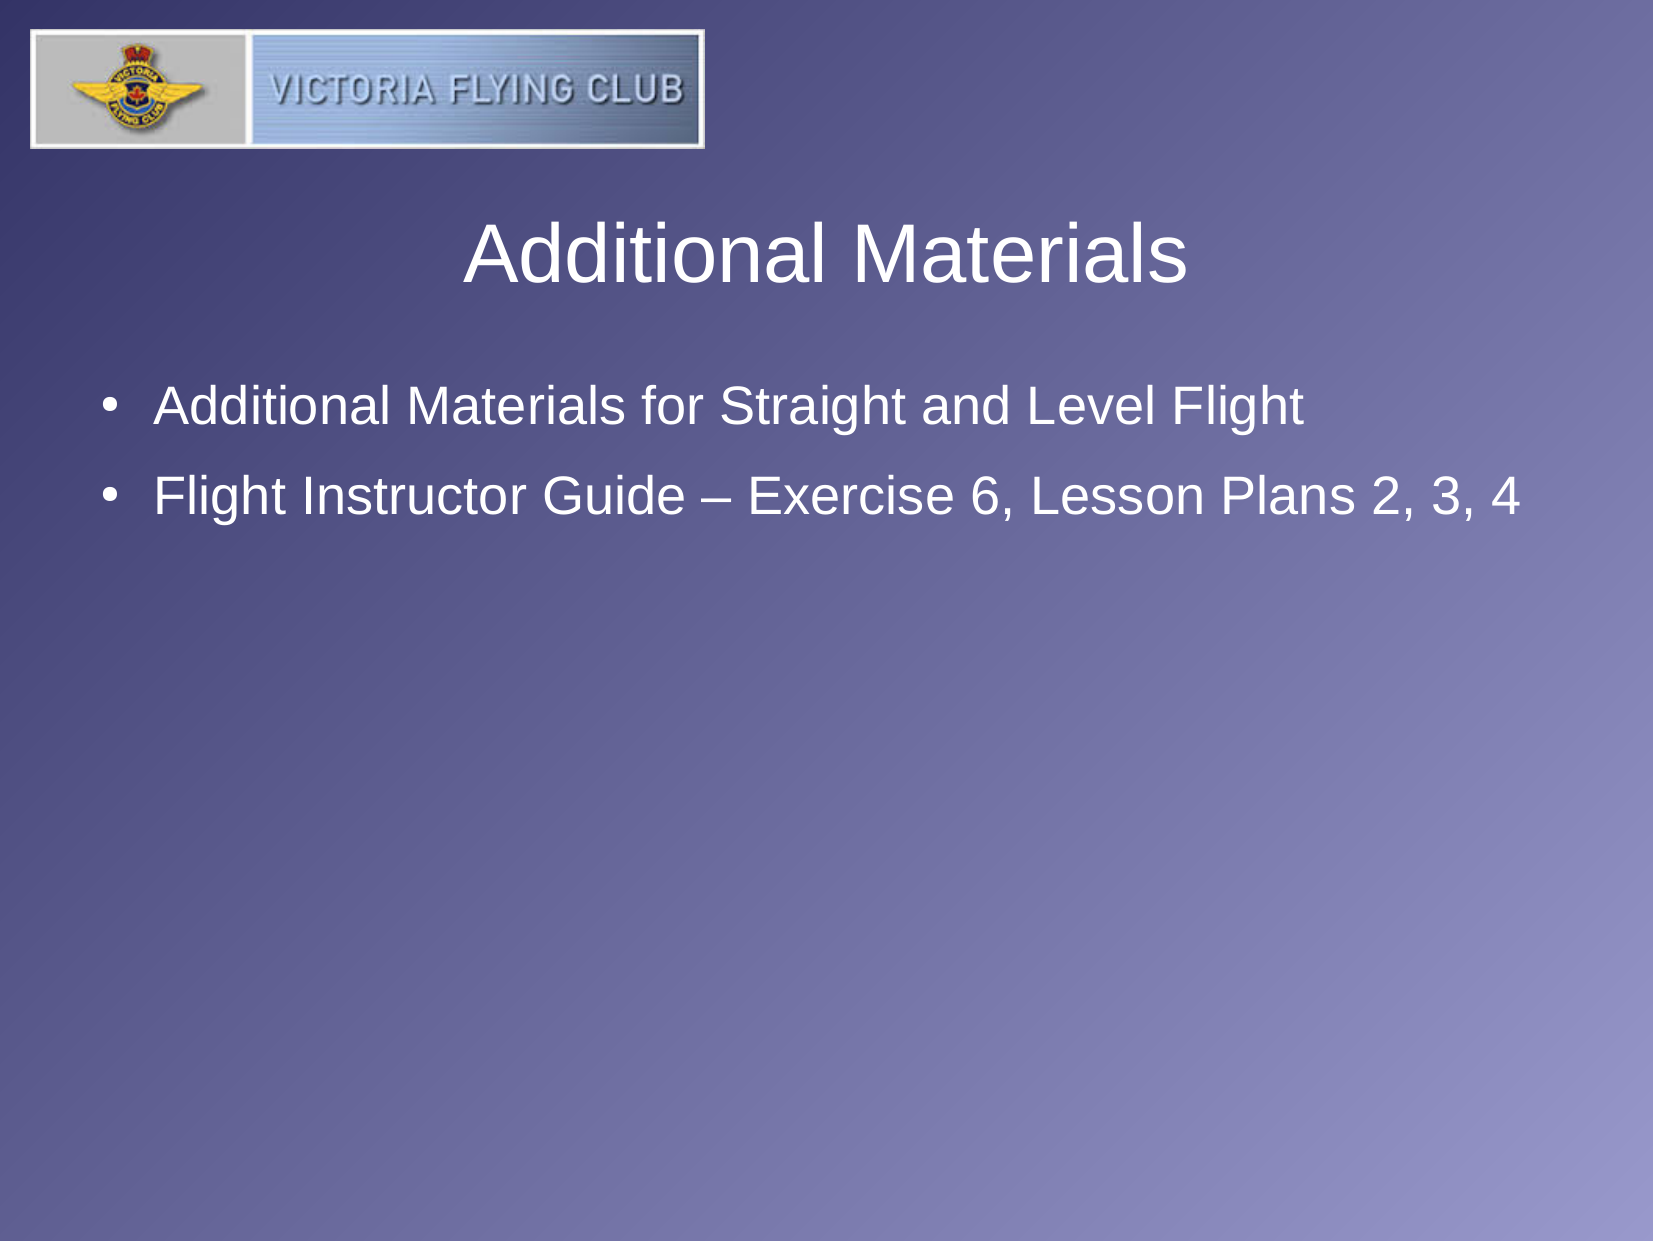

# Additional Materials
Additional Materials for Straight and Level Flight
Flight Instructor Guide – Exercise 6, Lesson Plans 2, 3, 4